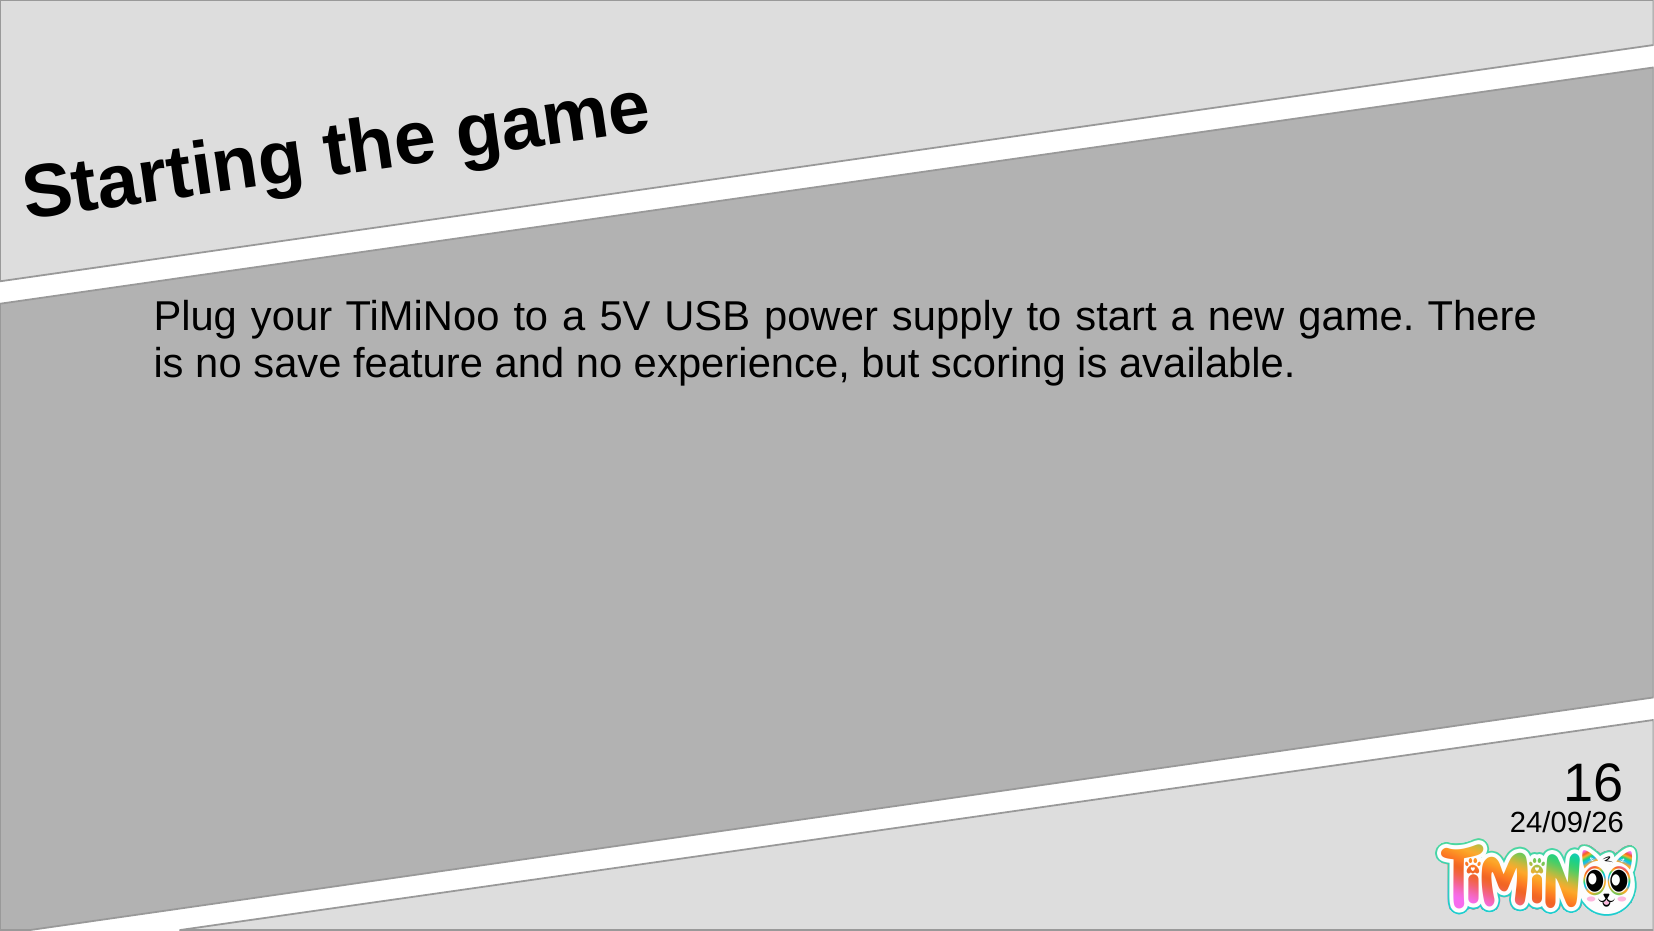

# Starting the game
Plug your TiMiNoo to a 5V USB power supply to start a new game. There is no save feature and no experience, but scoring is available.
16